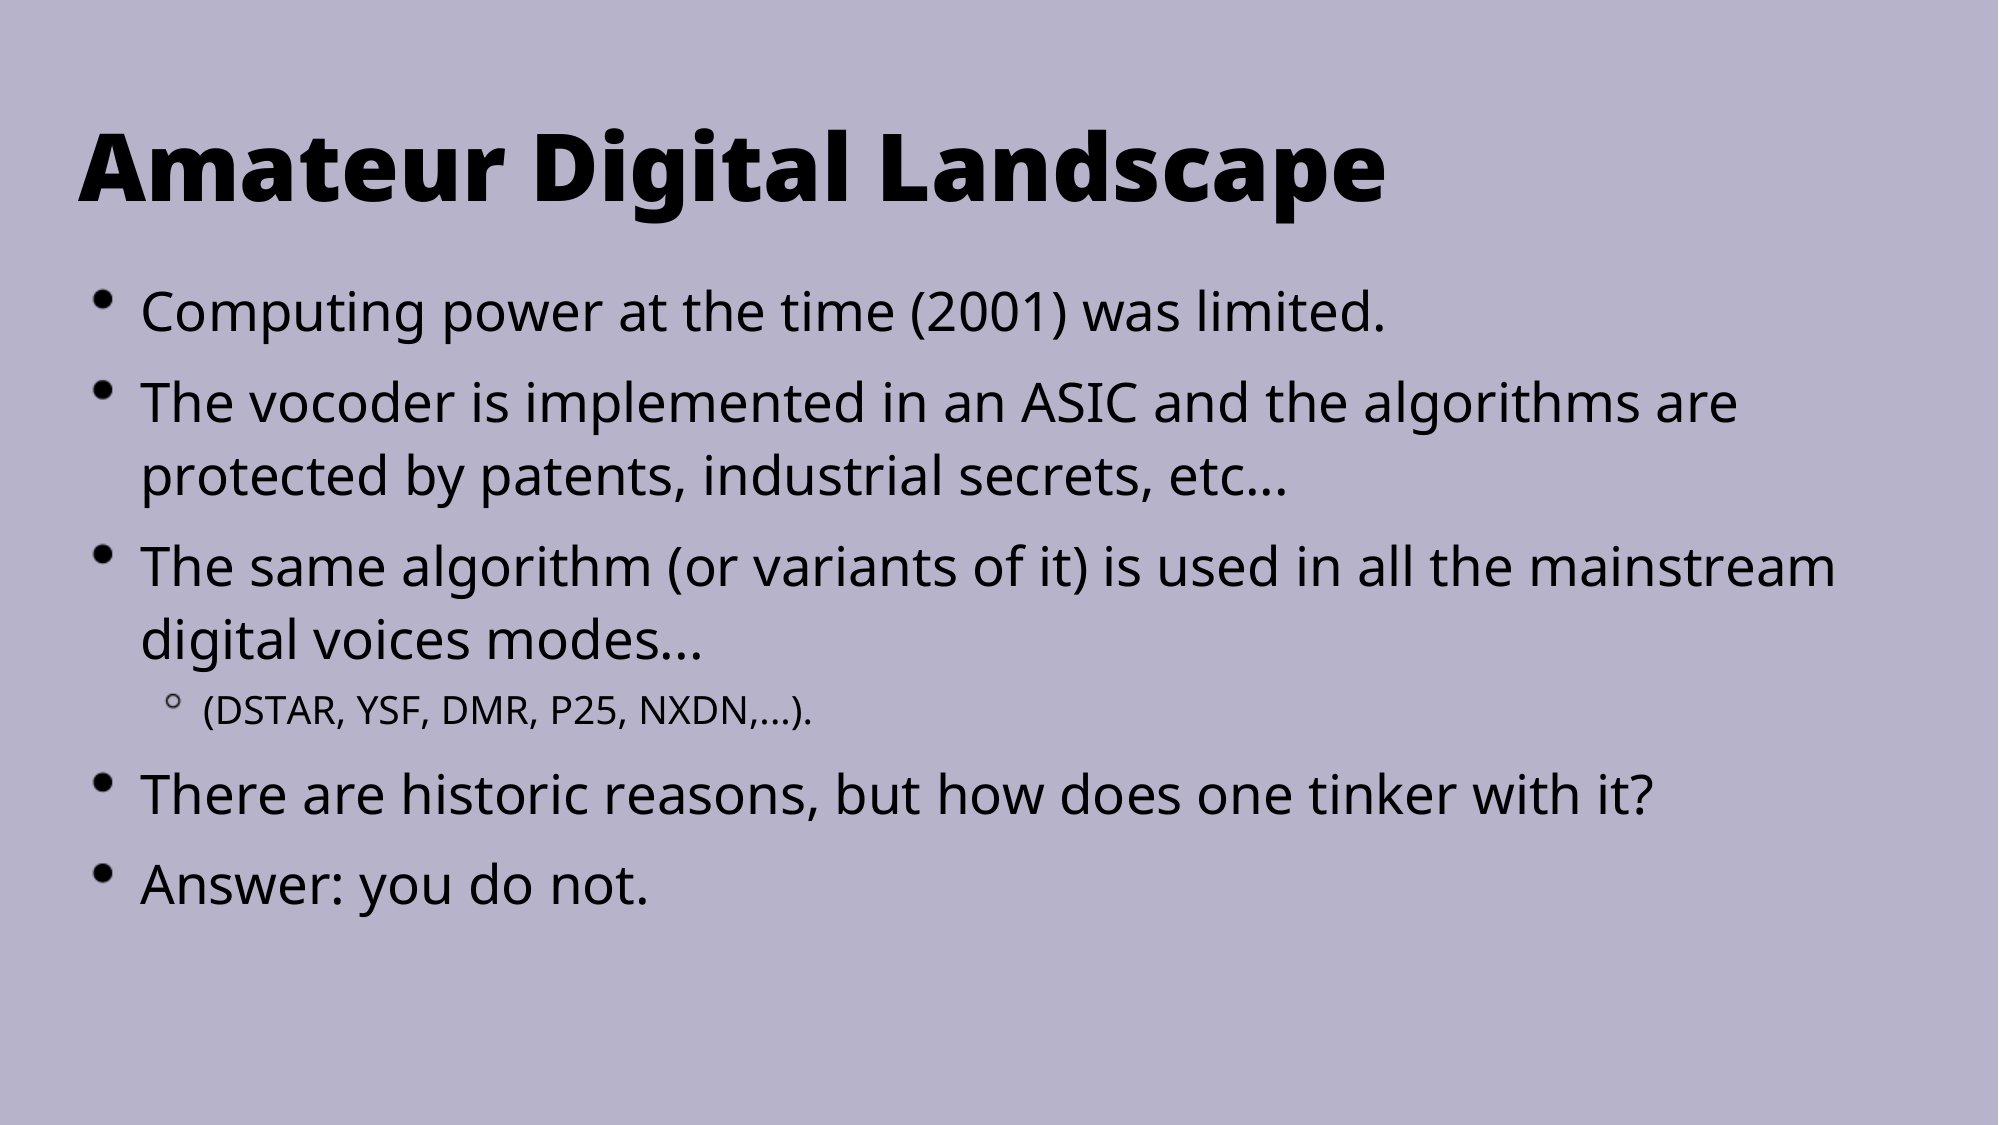

Amateur Digital Landscape
Computing power at the time (2001) was limited.
The vocoder is implemented in an ASIC and the algorithms are
protected by patents, industrial secrets, etc...
The same algorithm (or variants of it) is used in all the mainstream
digital voices modes...
(DSTAR, YSF, DMR, P25, NXDN,...).
There are historic reasons, but how does one tinker with it?
Answer: you do not.